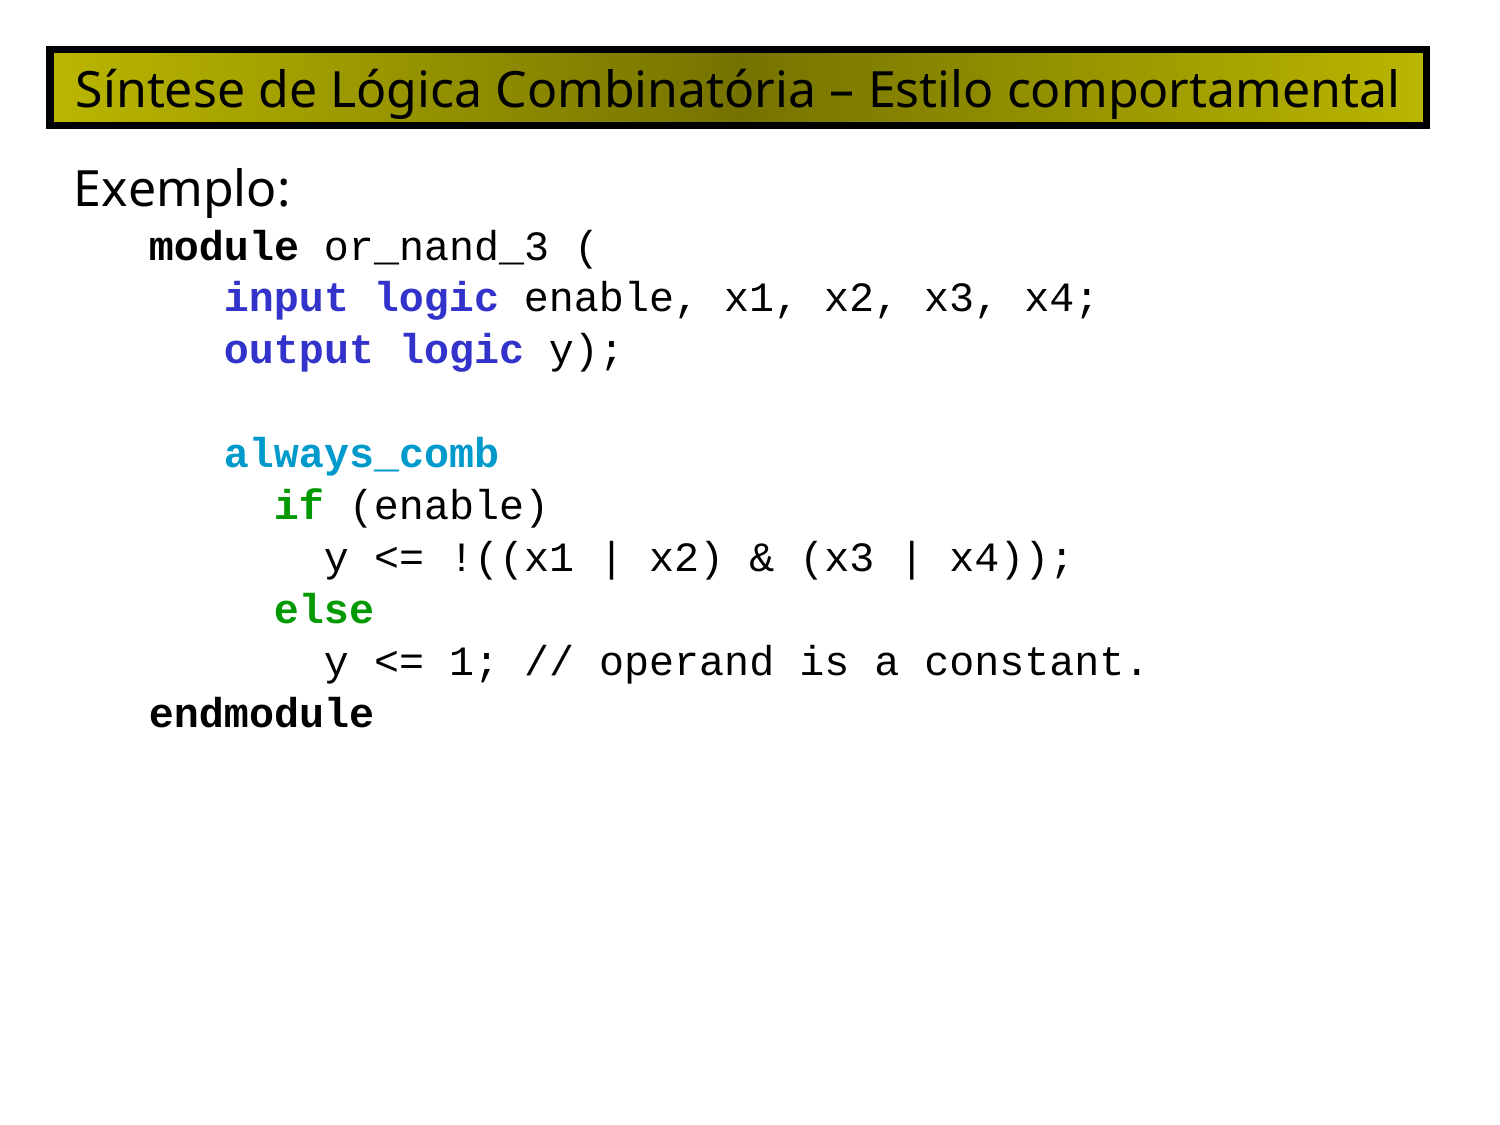

# Síntese de Lógica Combinatória – Estilo comportamental
Exemplo:
module or_nand_3 (
 input logic enable, x1, x2, x3, x4;
 output logic y);
 always_comb
 if (enable)‏
 y <= !((x1 | x2) & (x3 | x4));
 else
 y <= 1; // operand is a constant.
endmodule